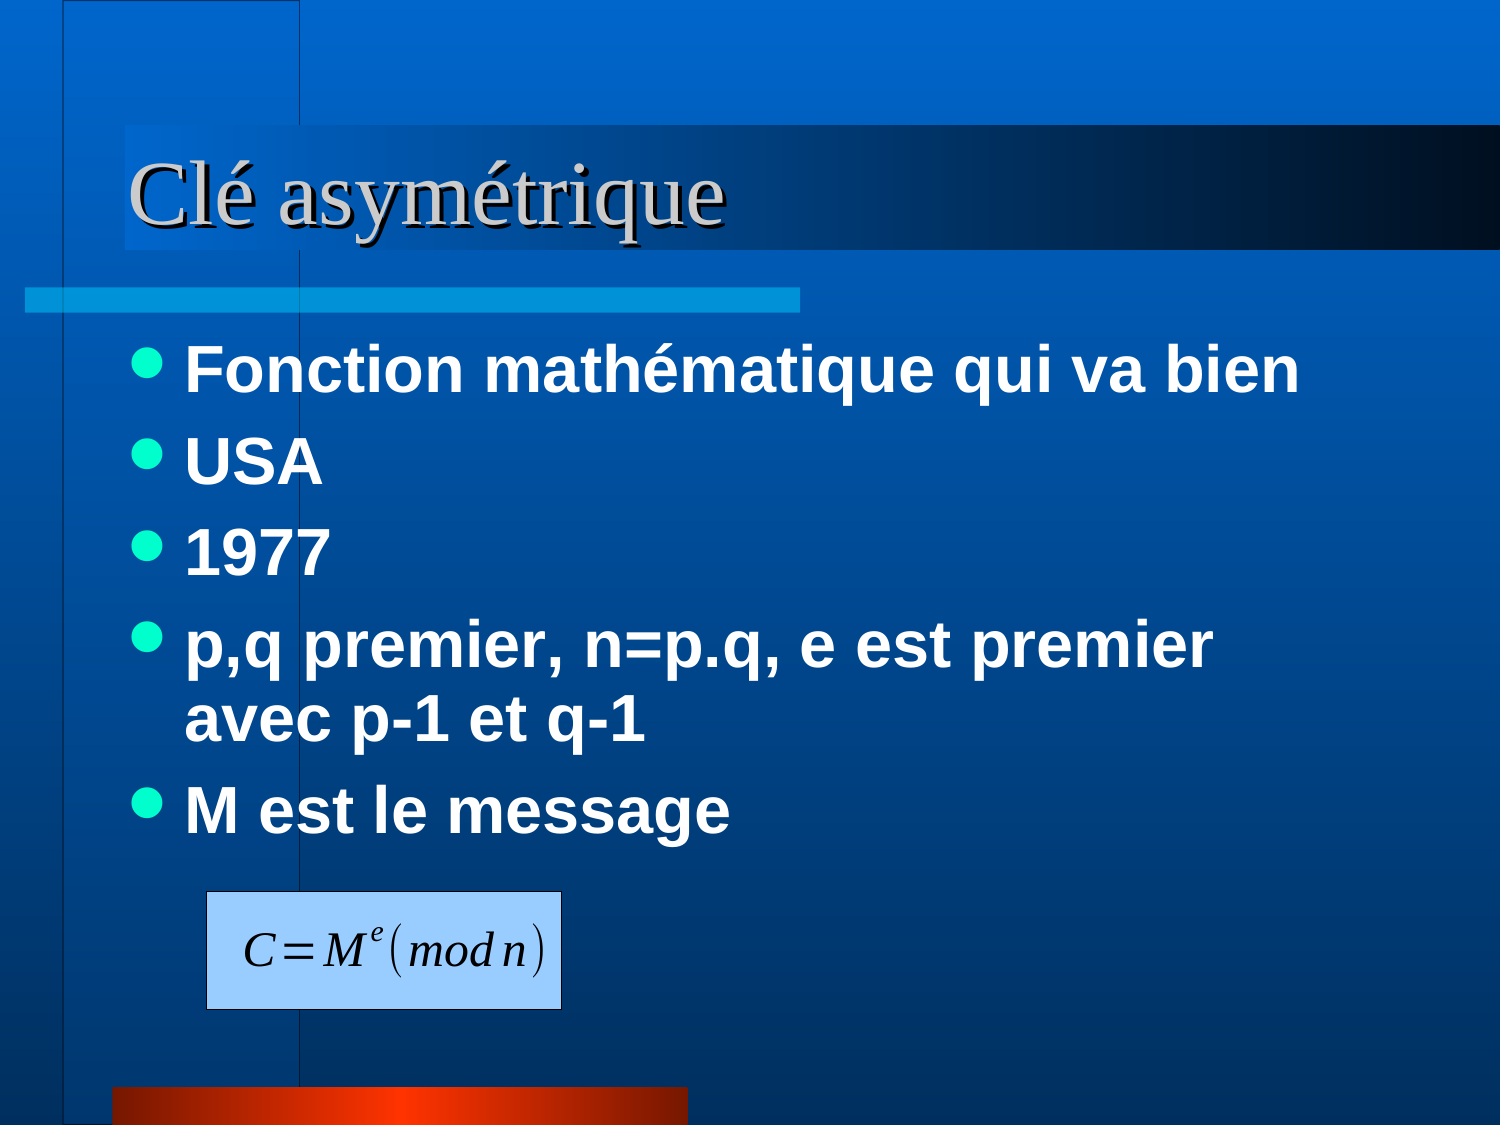

# Clé asymétrique
Fonction mathématique qui va bien
USA
1977
p,q premier, n=p.q, e est premier avec p-1 et q-1
M est le message